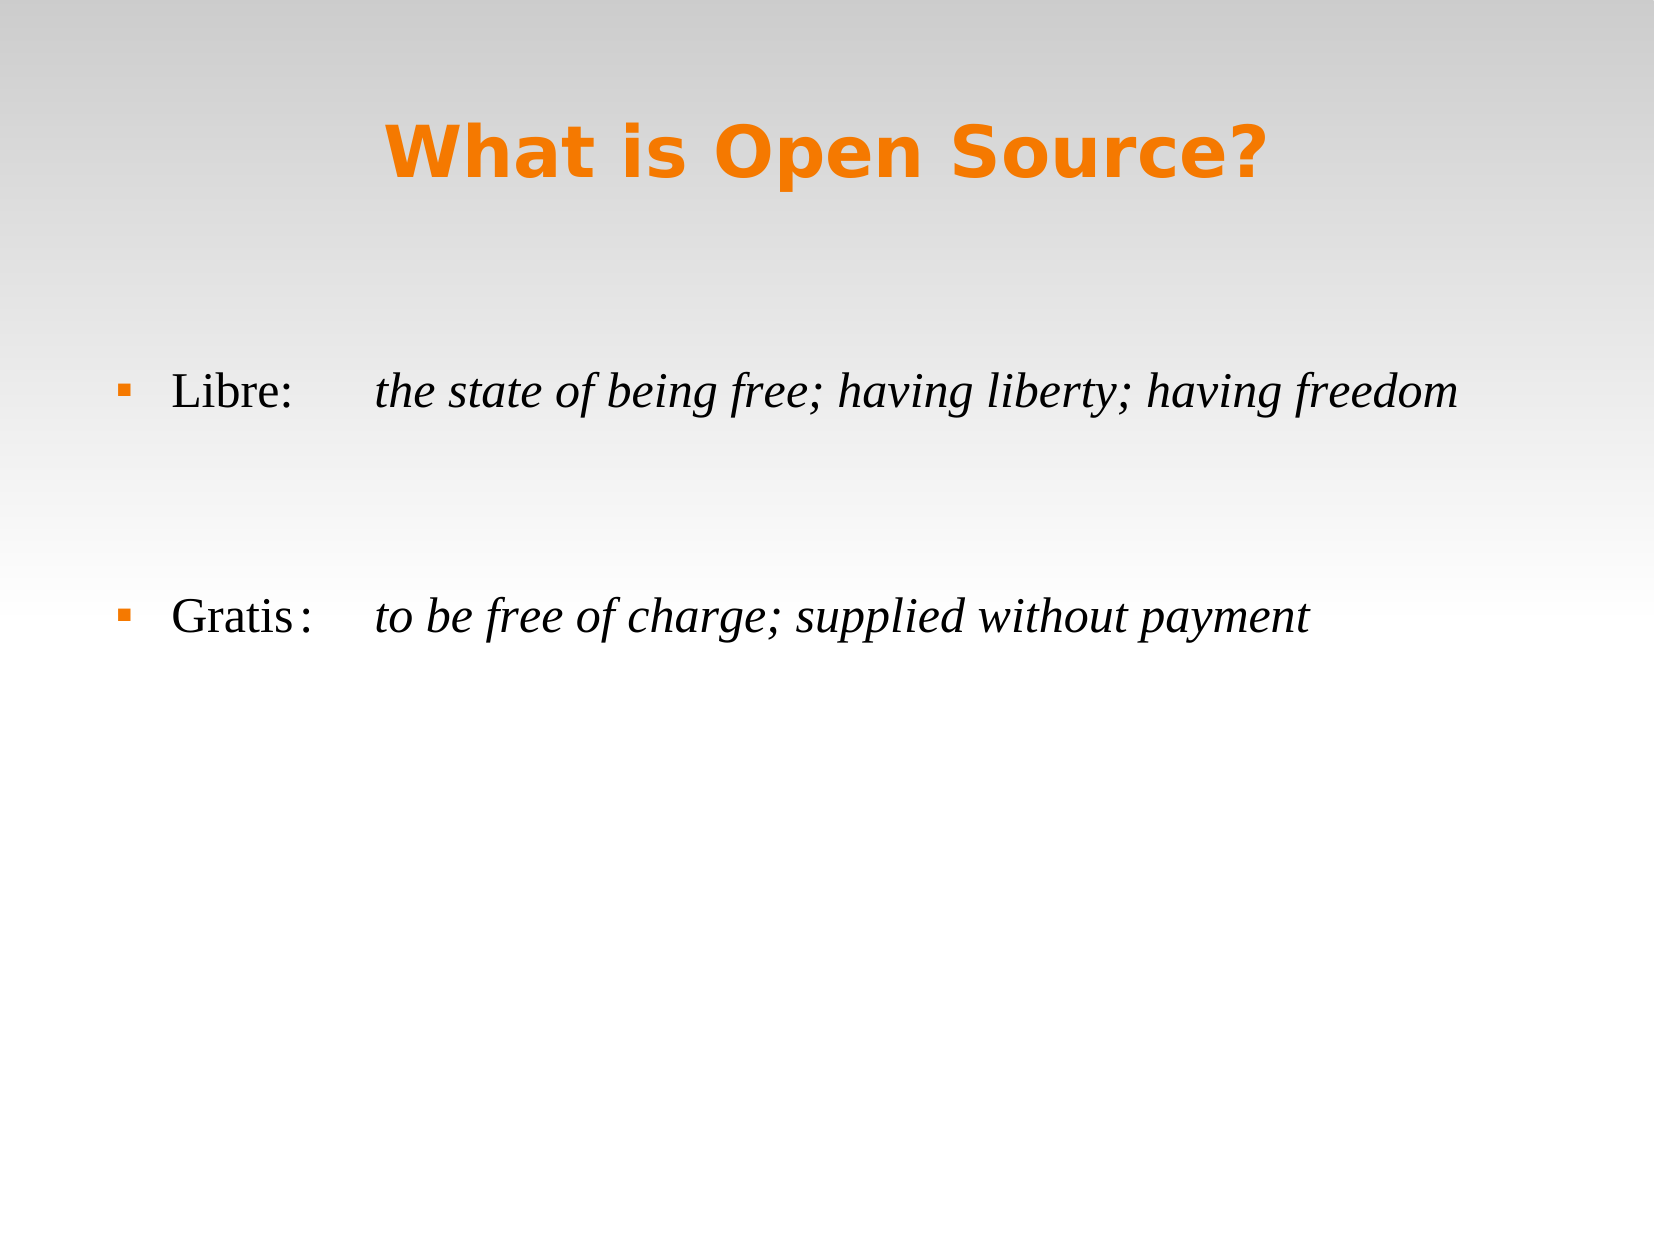

# What is Open Source?
Libre: 	the state of being free; having liberty; having freedom
Gratis	:	to be free of charge; supplied without payment